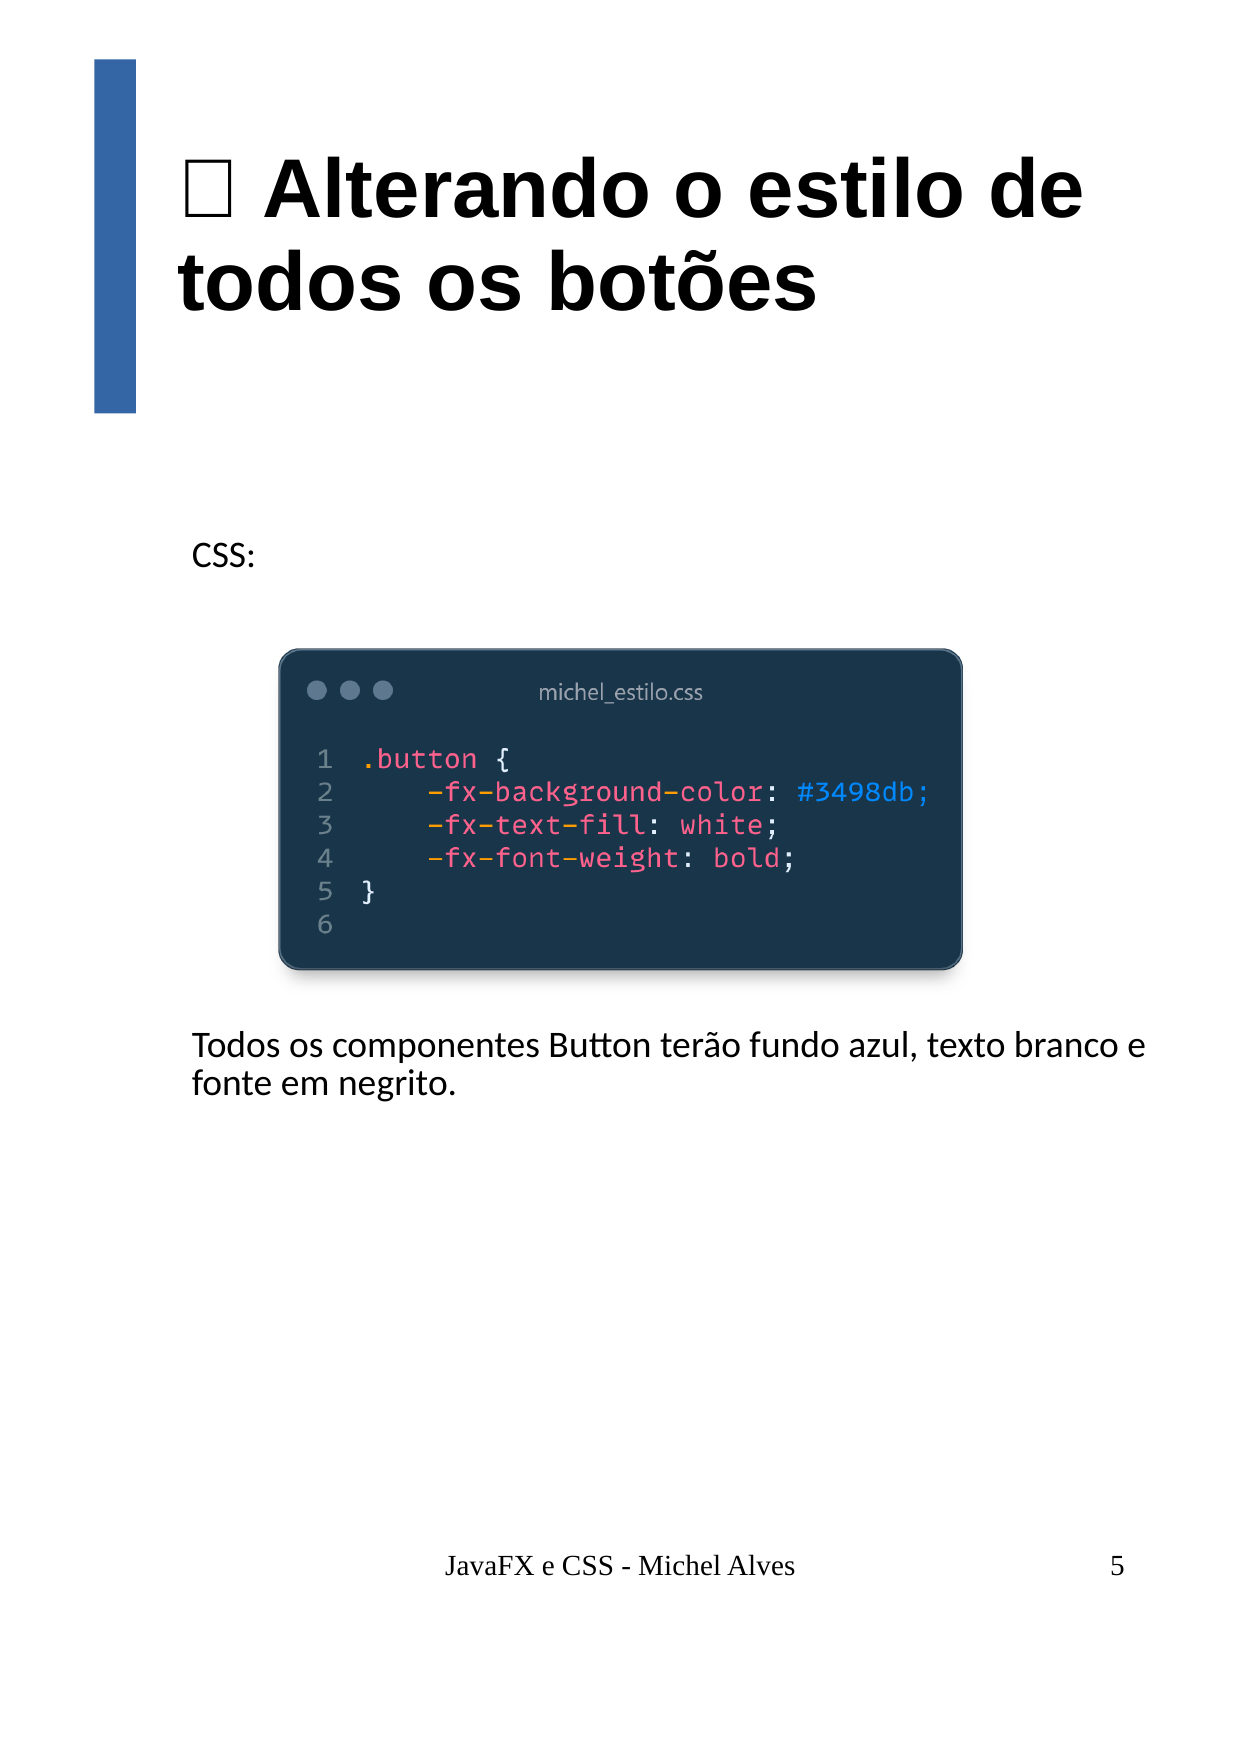

# 🔤 Alterando o estilo de todos os botões
CSS:
Todos os componentes Button terão fundo azul, texto branco e fonte em negrito.
JavaFX e CSS - Michel Alves
5